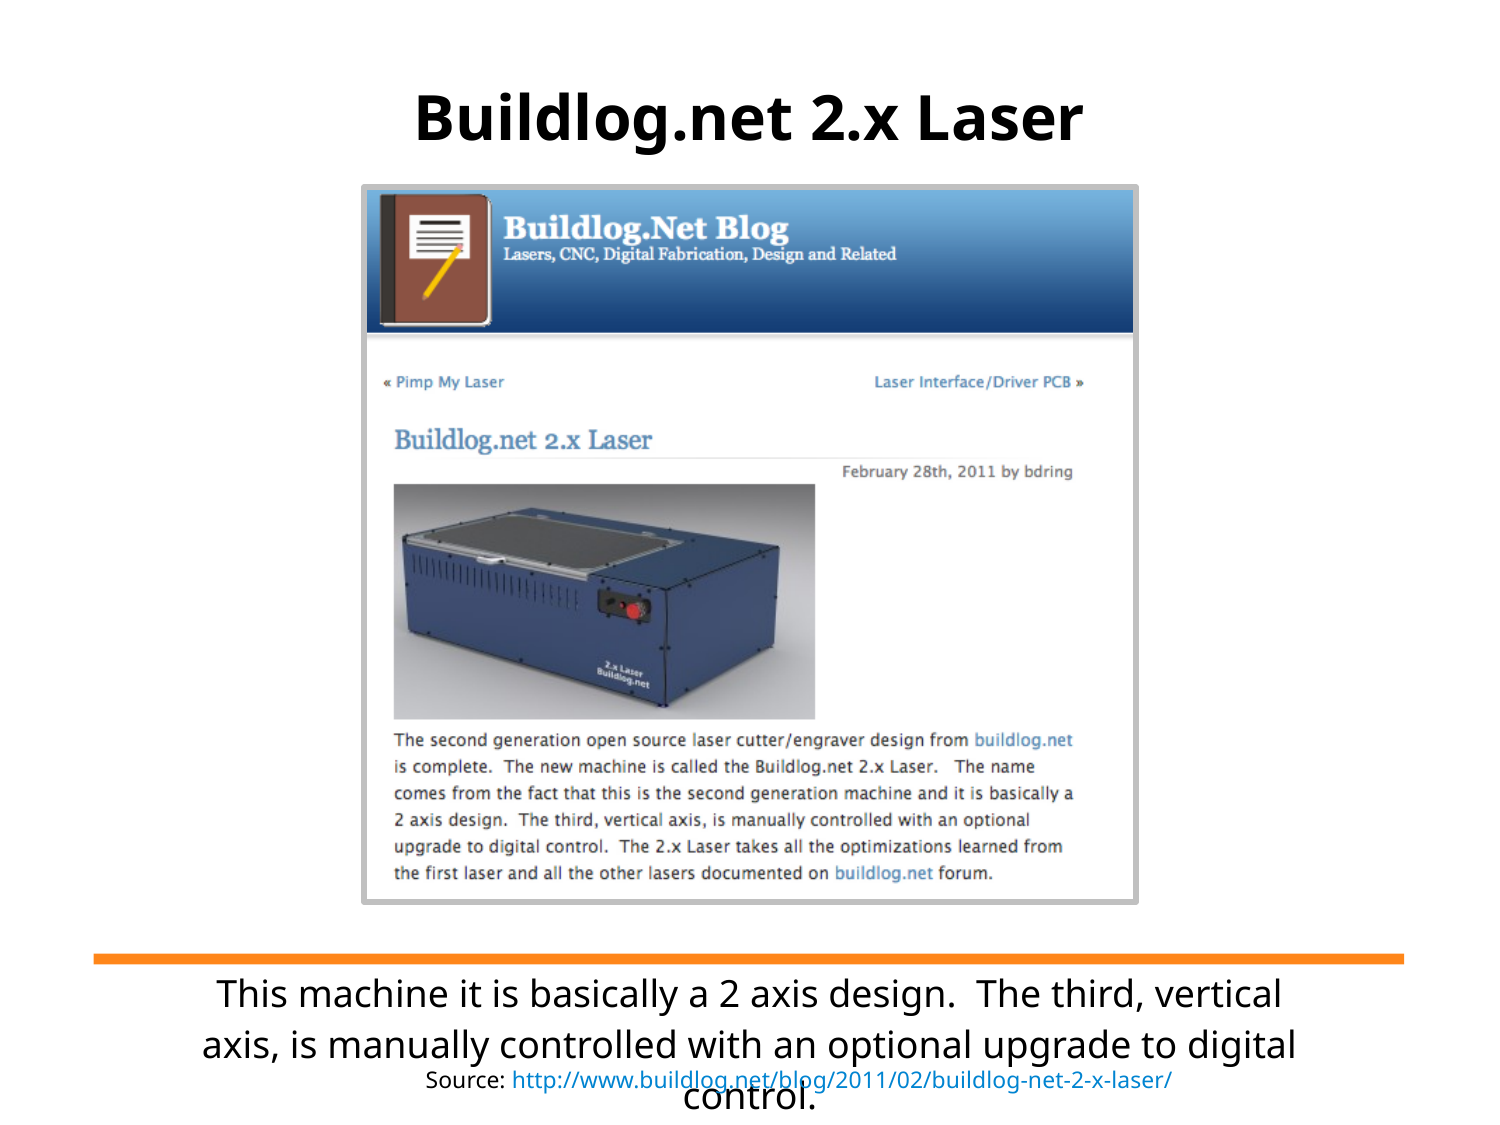

# Buildlog.net 2.x Laser
This machine it is basically a 2 axis design. The third, vertical axis, is manually controlled with an optional upgrade to digital control.
Source: http://www.buildlog.net/blog/2011/02/buildlog-net-2-x-laser/